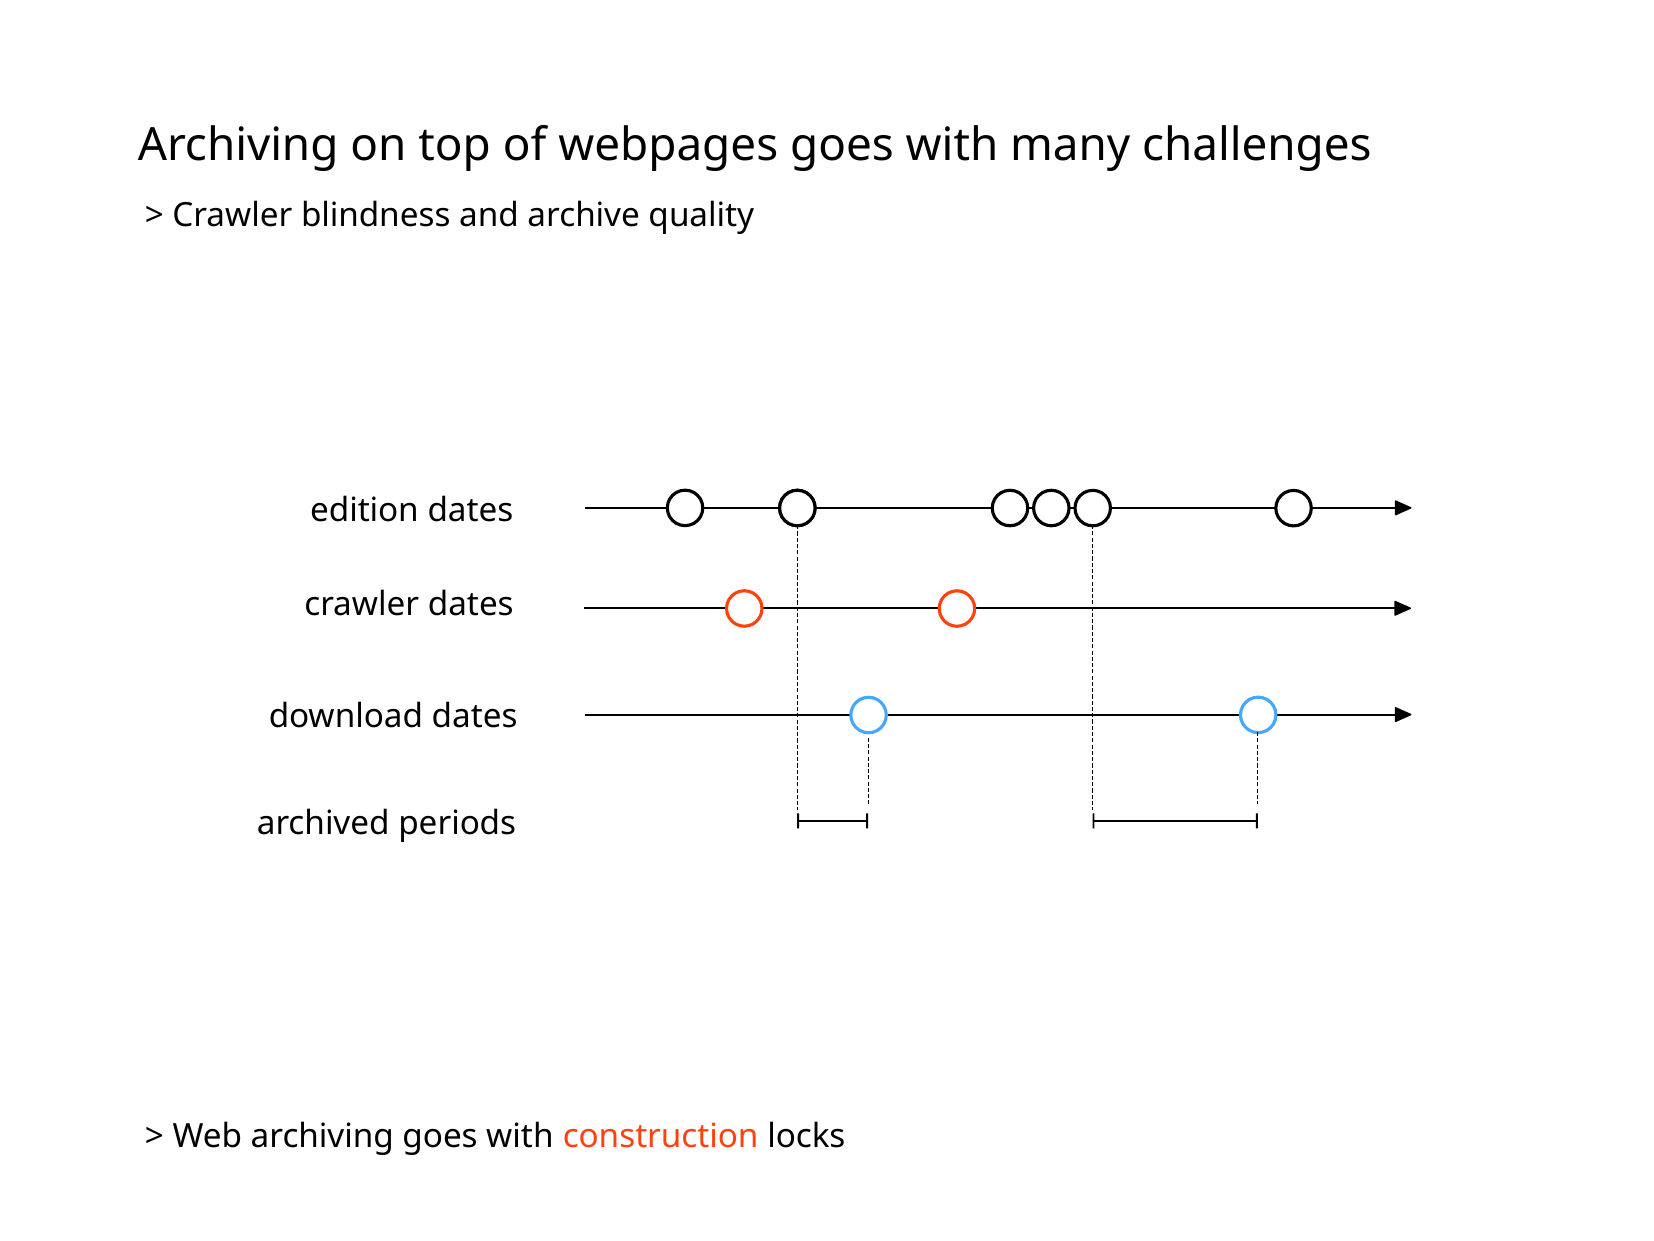

Archiving on top of webpages goes with many challenges
> Crawler blindness and archive quality
edition dates
crawler dates
download dates
archived periods
> Web archiving goes with construction locks